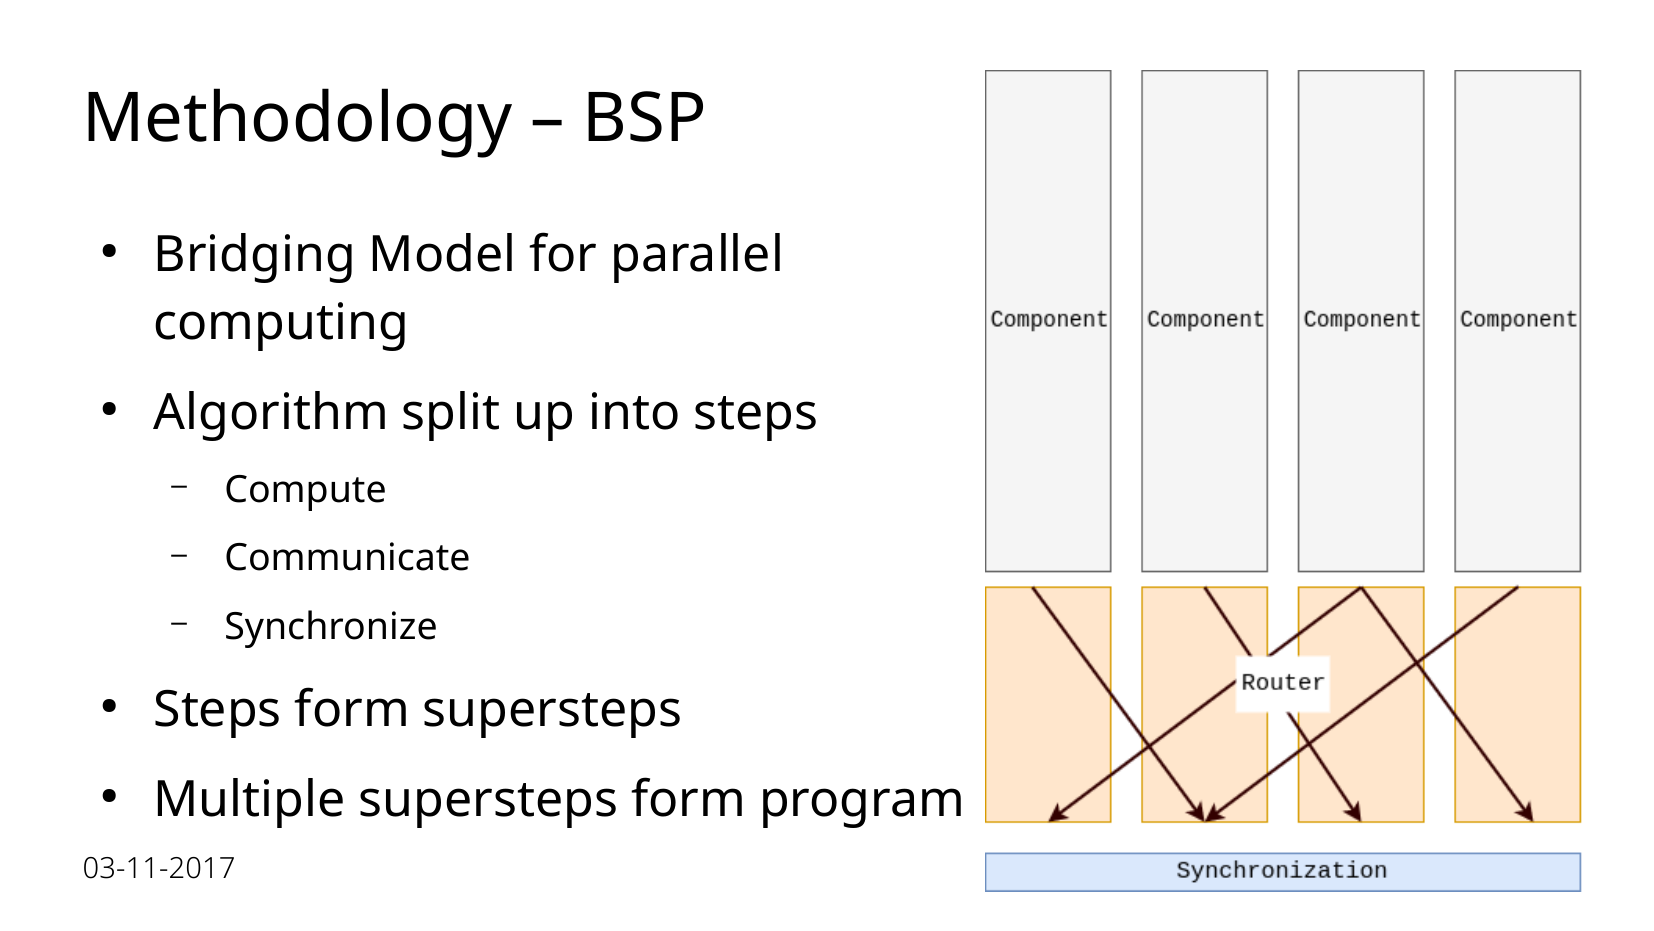

# Methodology – BSP
Bridging Model for parallel computing
Algorithm split up into steps
Compute
Communicate
Synchronize
Steps form supersteps
Multiple supersteps form program
03-11-2017
7